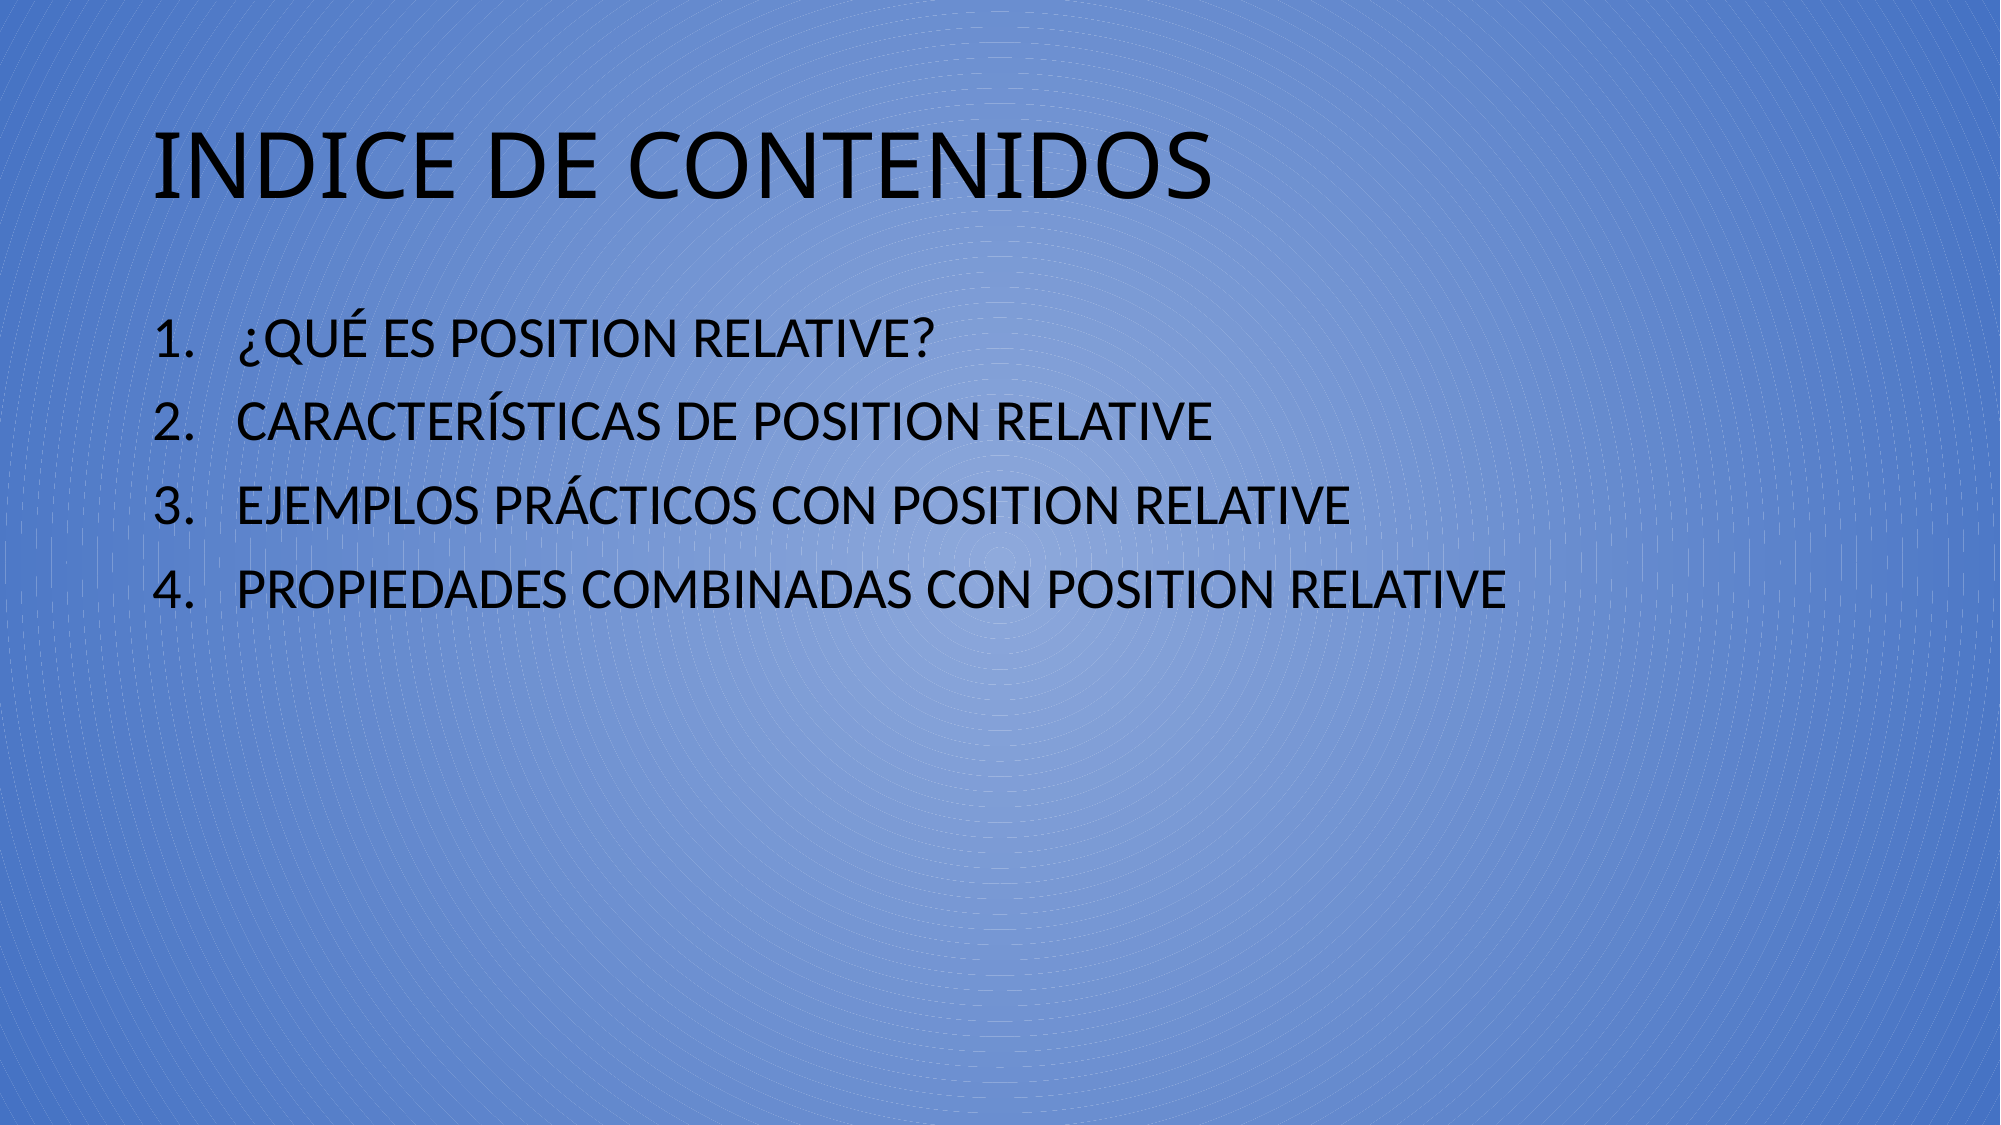

# INDICE DE CONTENIDOS
¿QUÉ ES POSITION RELATIVE?
CARACTERÍSTICAS DE POSITION RELATIVE
EJEMPLOS PRÁCTICOS CON POSITION RELATIVE
PROPIEDADES COMBINADAS CON POSITION RELATIVE